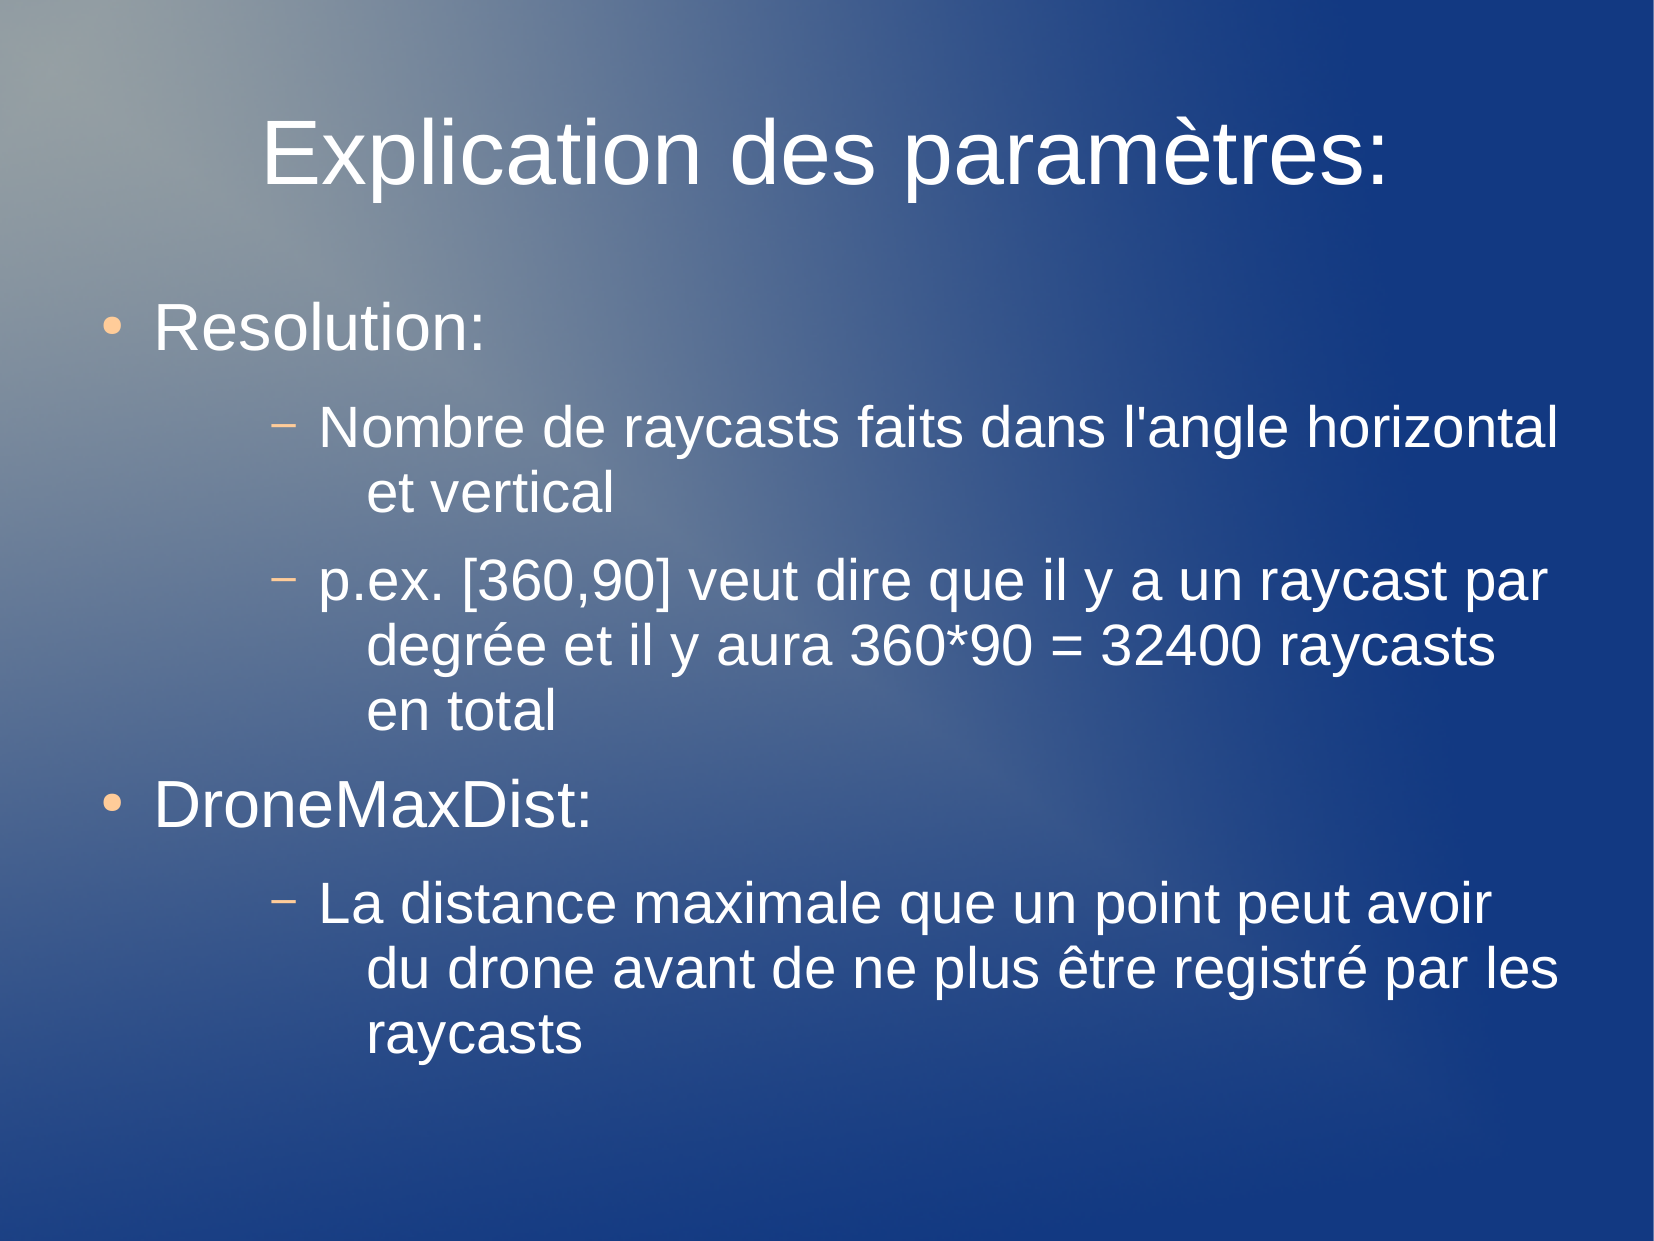

# Explication des paramètres:
Resolution:
Nombre de raycasts faits dans l'angle horizontal et vertical
p.ex. [360,90] veut dire que il y a un raycast par degrée et il y aura 360*90 = 32400 raycasts en total
DroneMaxDist:
La distance maximale que un point peut avoir du drone avant de ne plus être registré par les raycasts